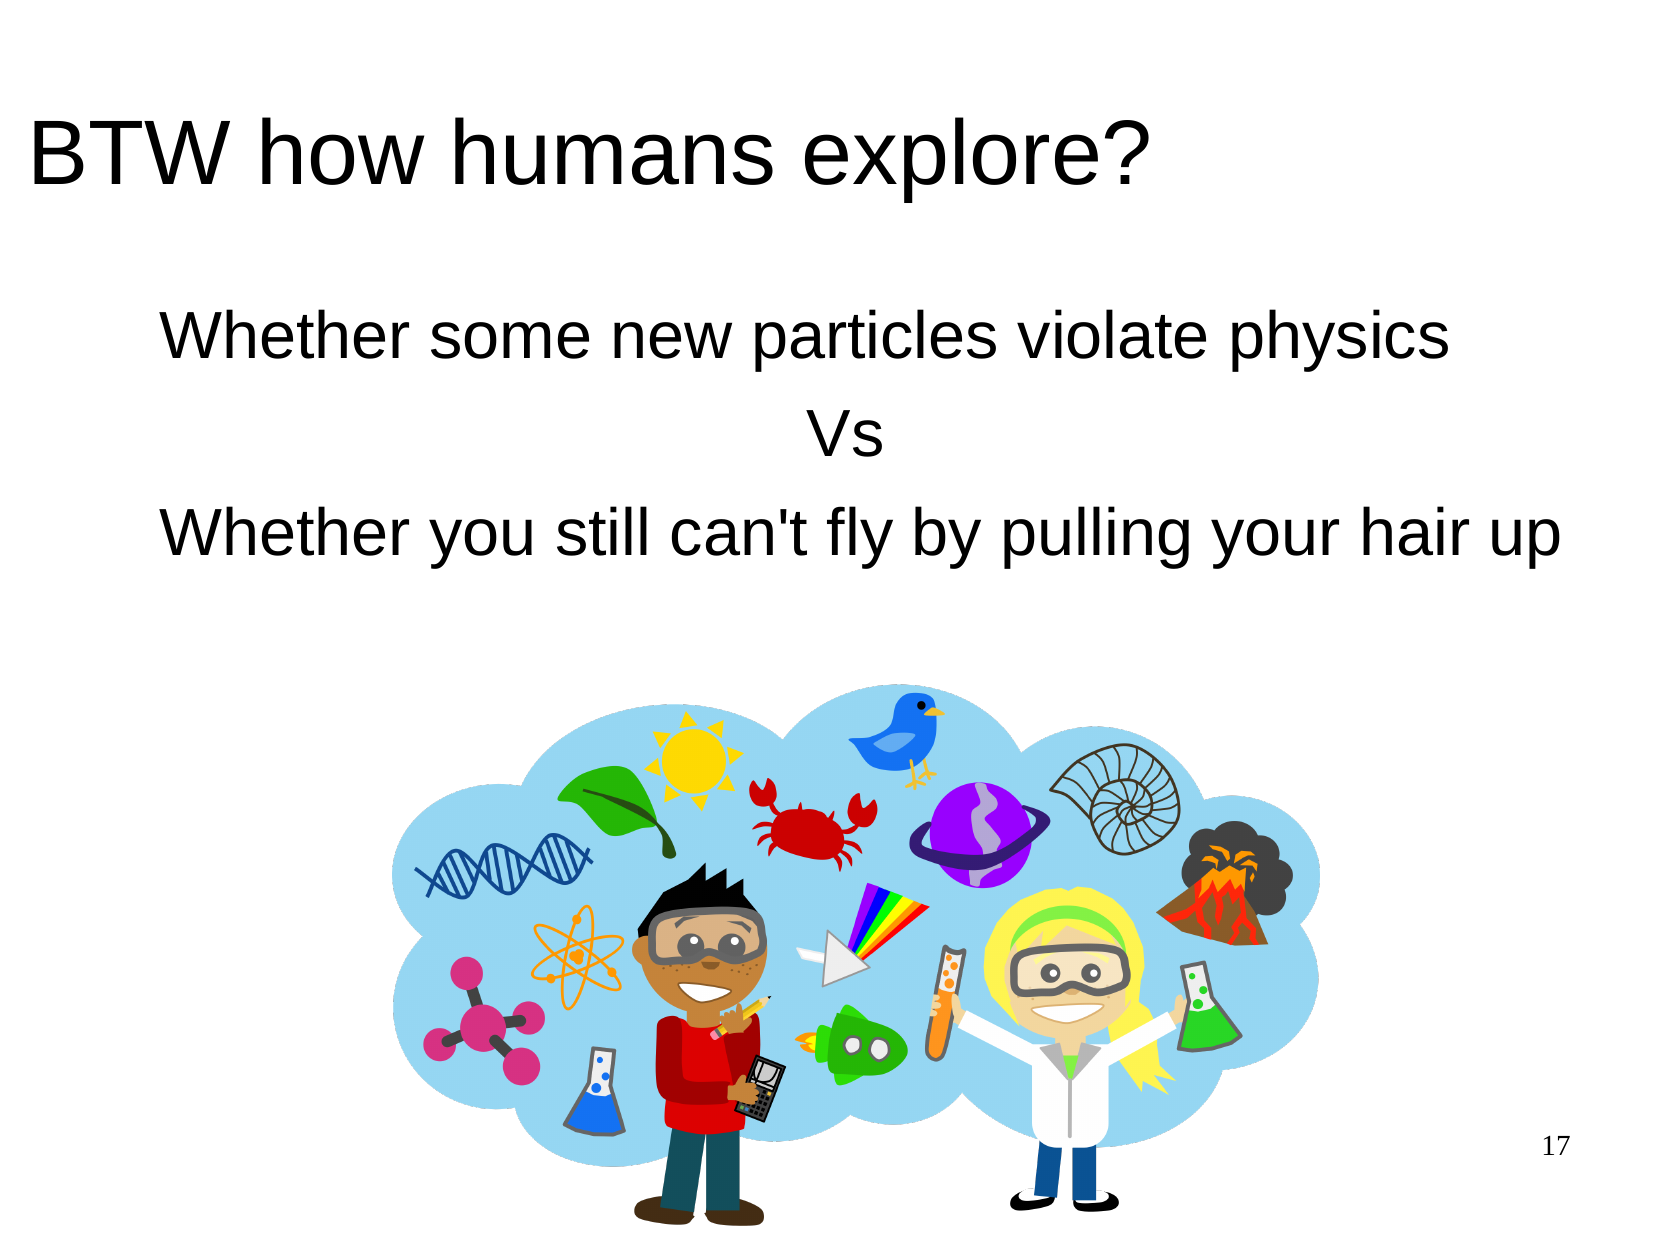

# BTW how humans explore?
Whether some new particles violate physics
Vs
Whether you still can't fly by pulling your hair up
17